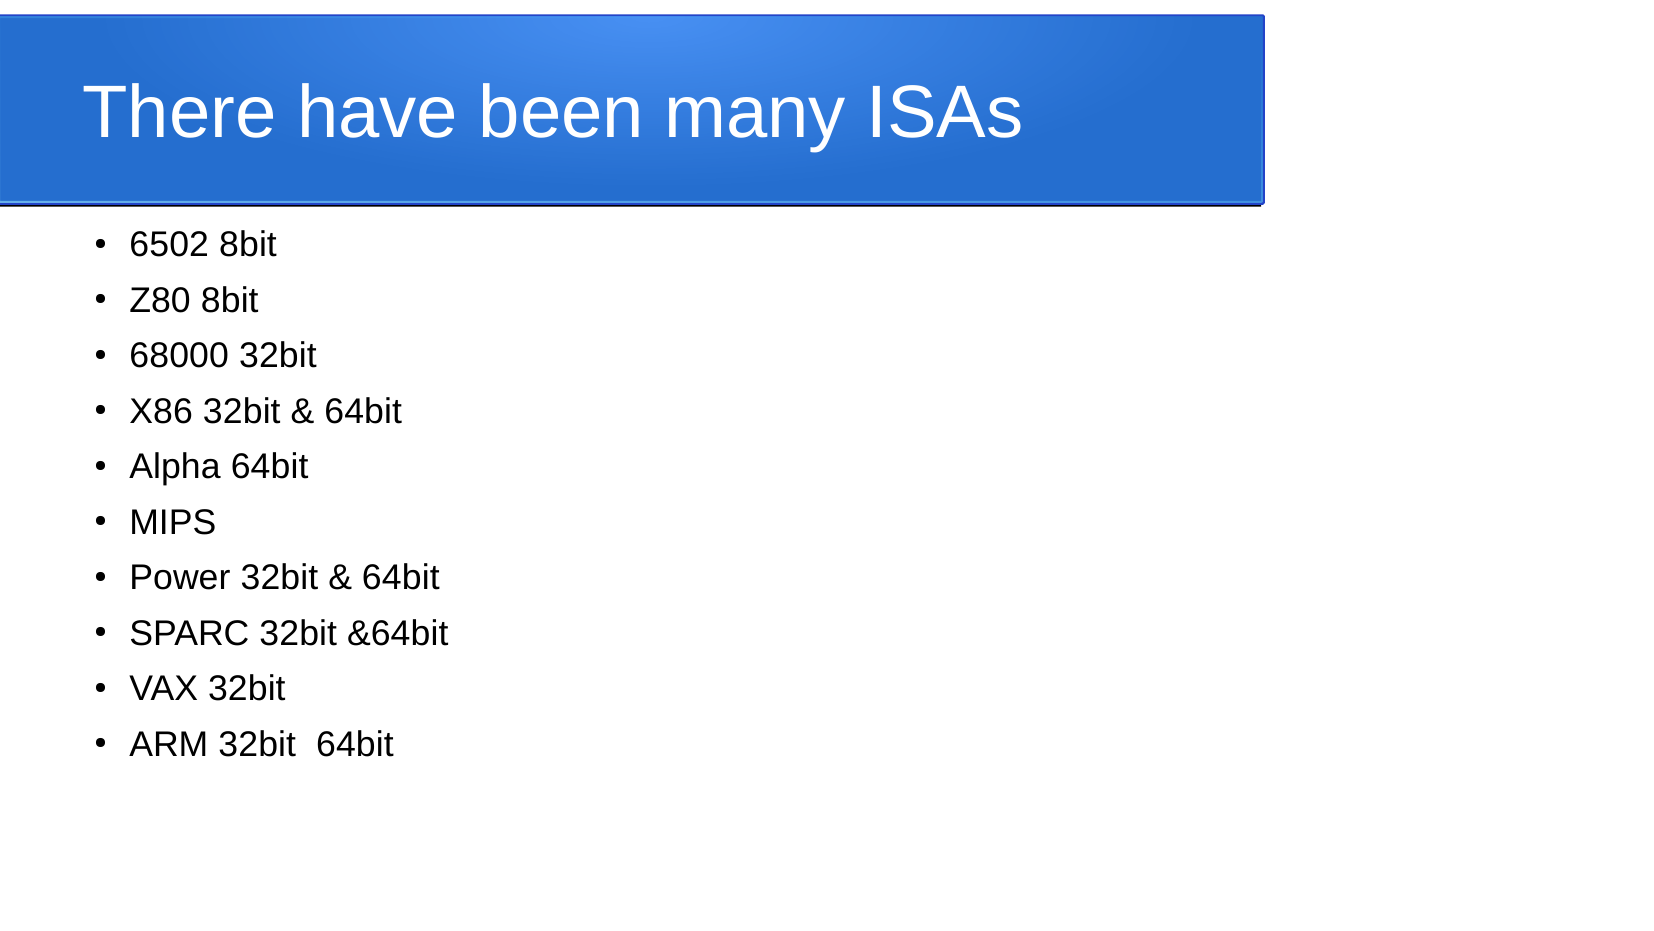

# There have been many ISAs
6502 8bit
Z80 8bit
68000 32bit
X86 32bit & 64bit
Alpha 64bit
MIPS
Power 32bit & 64bit
SPARC 32bit &64bit
VAX 32bit
ARM 32bit 64bit